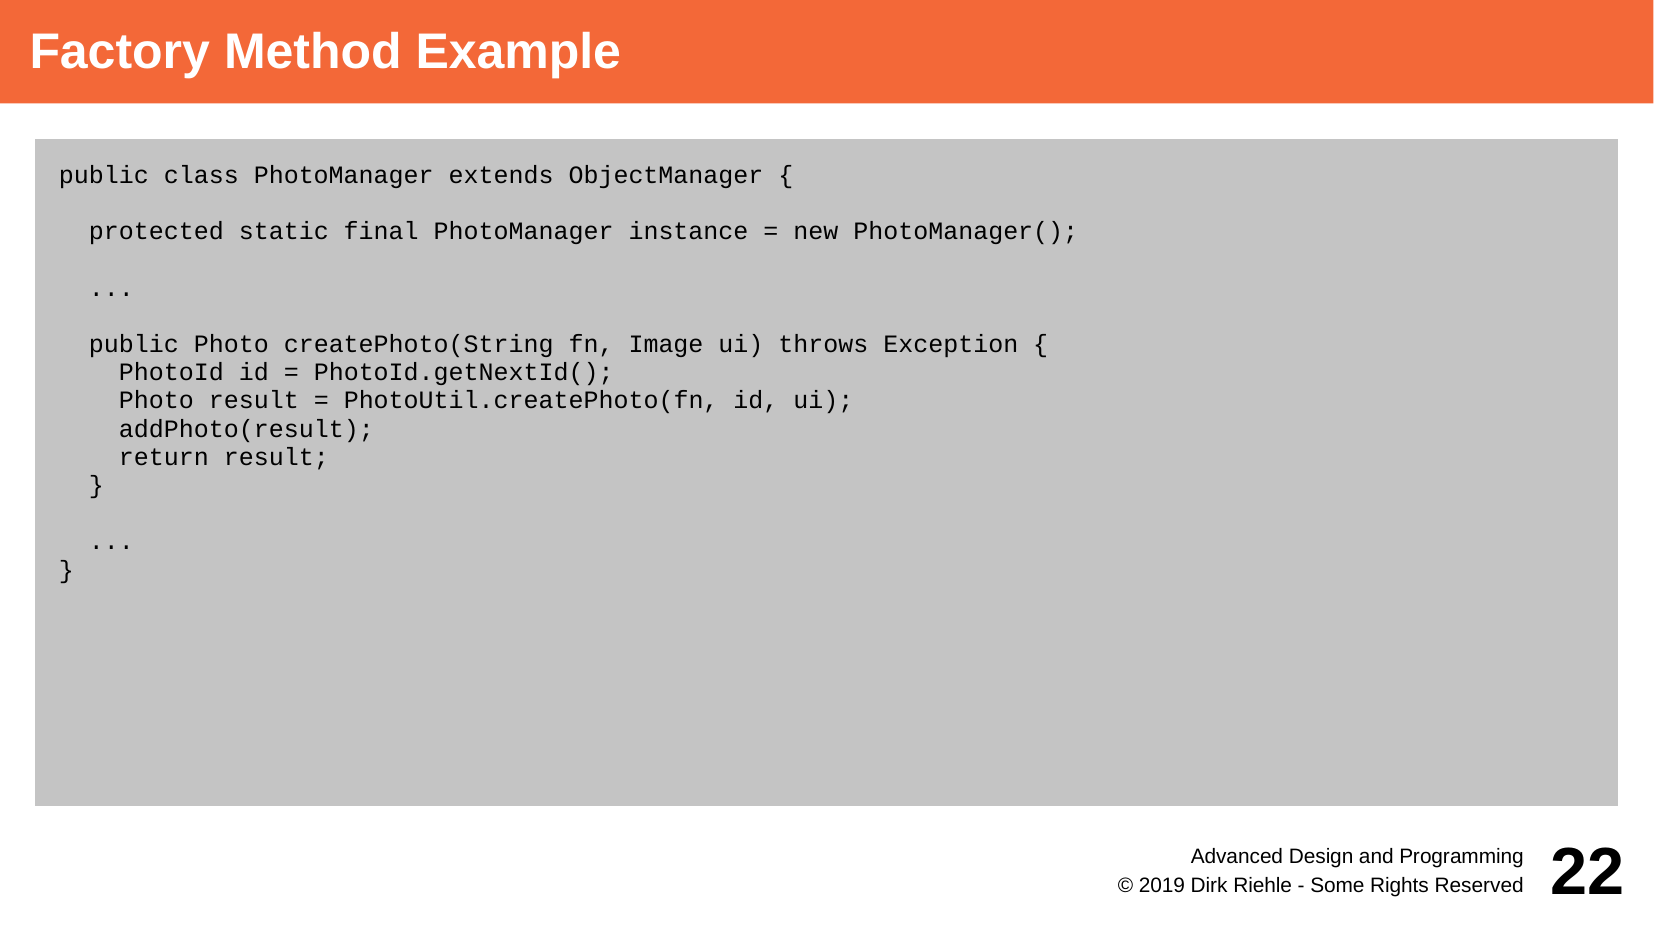

# Factory Method Example
public class PhotoManager extends ObjectManager {
 protected static final PhotoManager instance = new PhotoManager();
 ...
 public Photo createPhoto(String fn, Image ui) throws Exception {
 PhotoId id = PhotoId.getNextId();
 Photo result = PhotoUtil.createPhoto(fn, id, ui);
 addPhoto(result);
 return result;
 }
 ...
}
Advanced Design and Programming
22
© 2019 Dirk Riehle - Some Rights Reserved